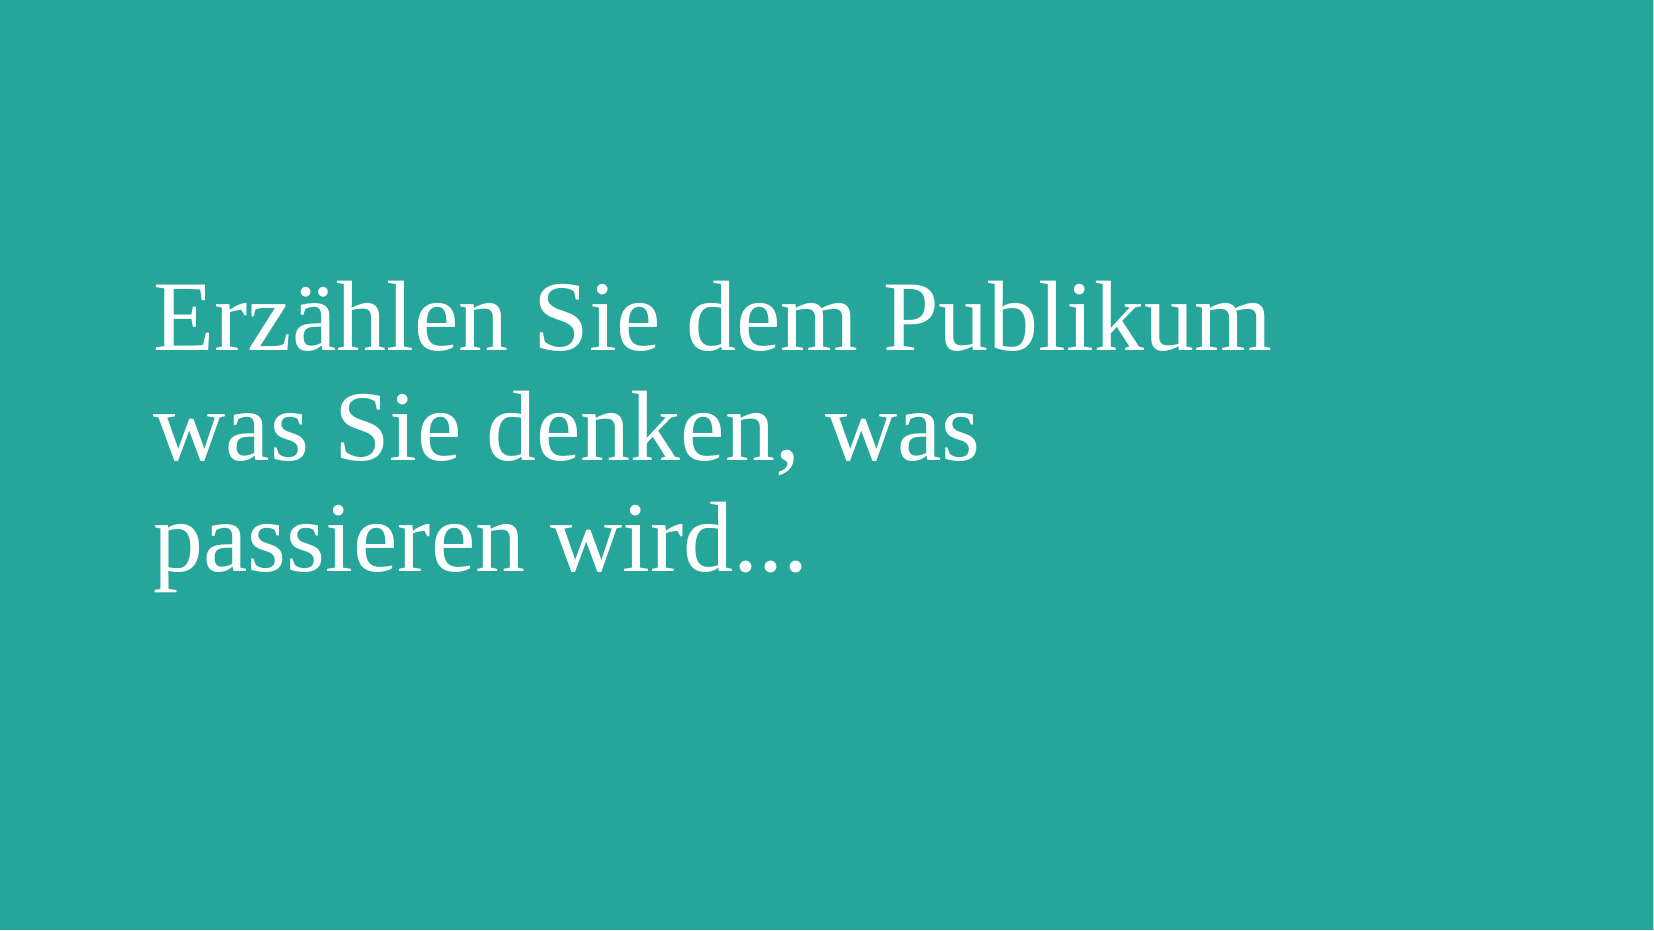

#
Erzählen Sie dem Publikum
was Sie denken, was
passieren wird...